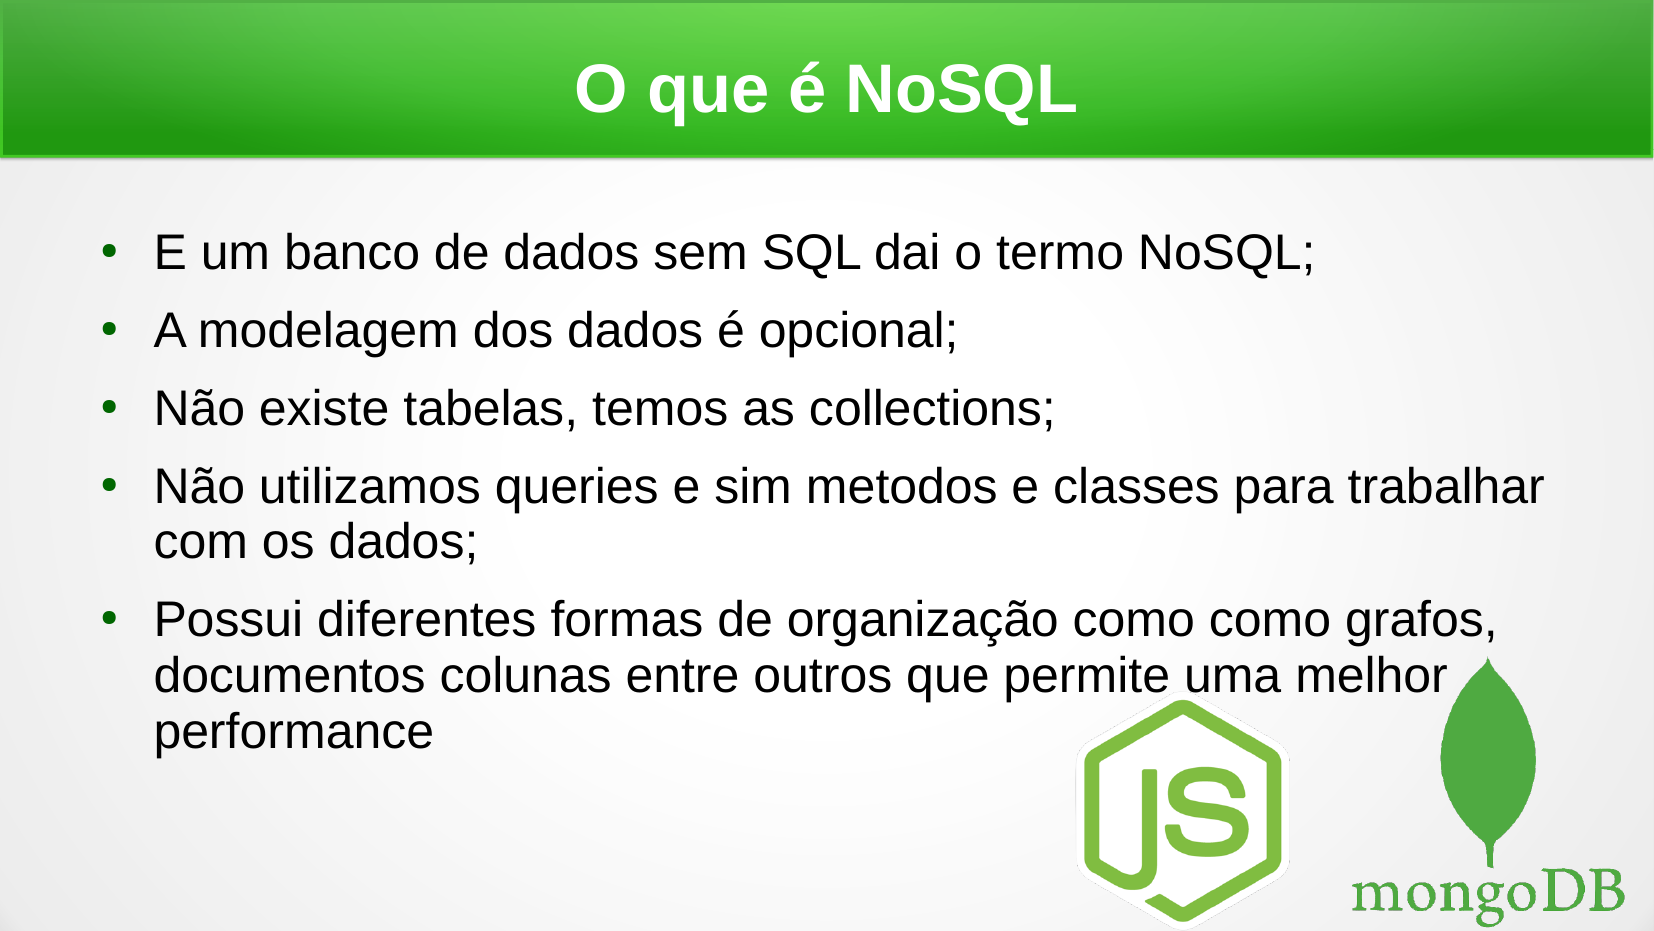

# O que é NoSQL
E um banco de dados sem SQL dai o termo NoSQL;
A modelagem dos dados é opcional;
Não existe tabelas, temos as collections;
Não utilizamos queries e sim metodos e classes para trabalhar com os dados;
Possui diferentes formas de organização como como grafos, documentos colunas entre outros que permite uma melhor performance